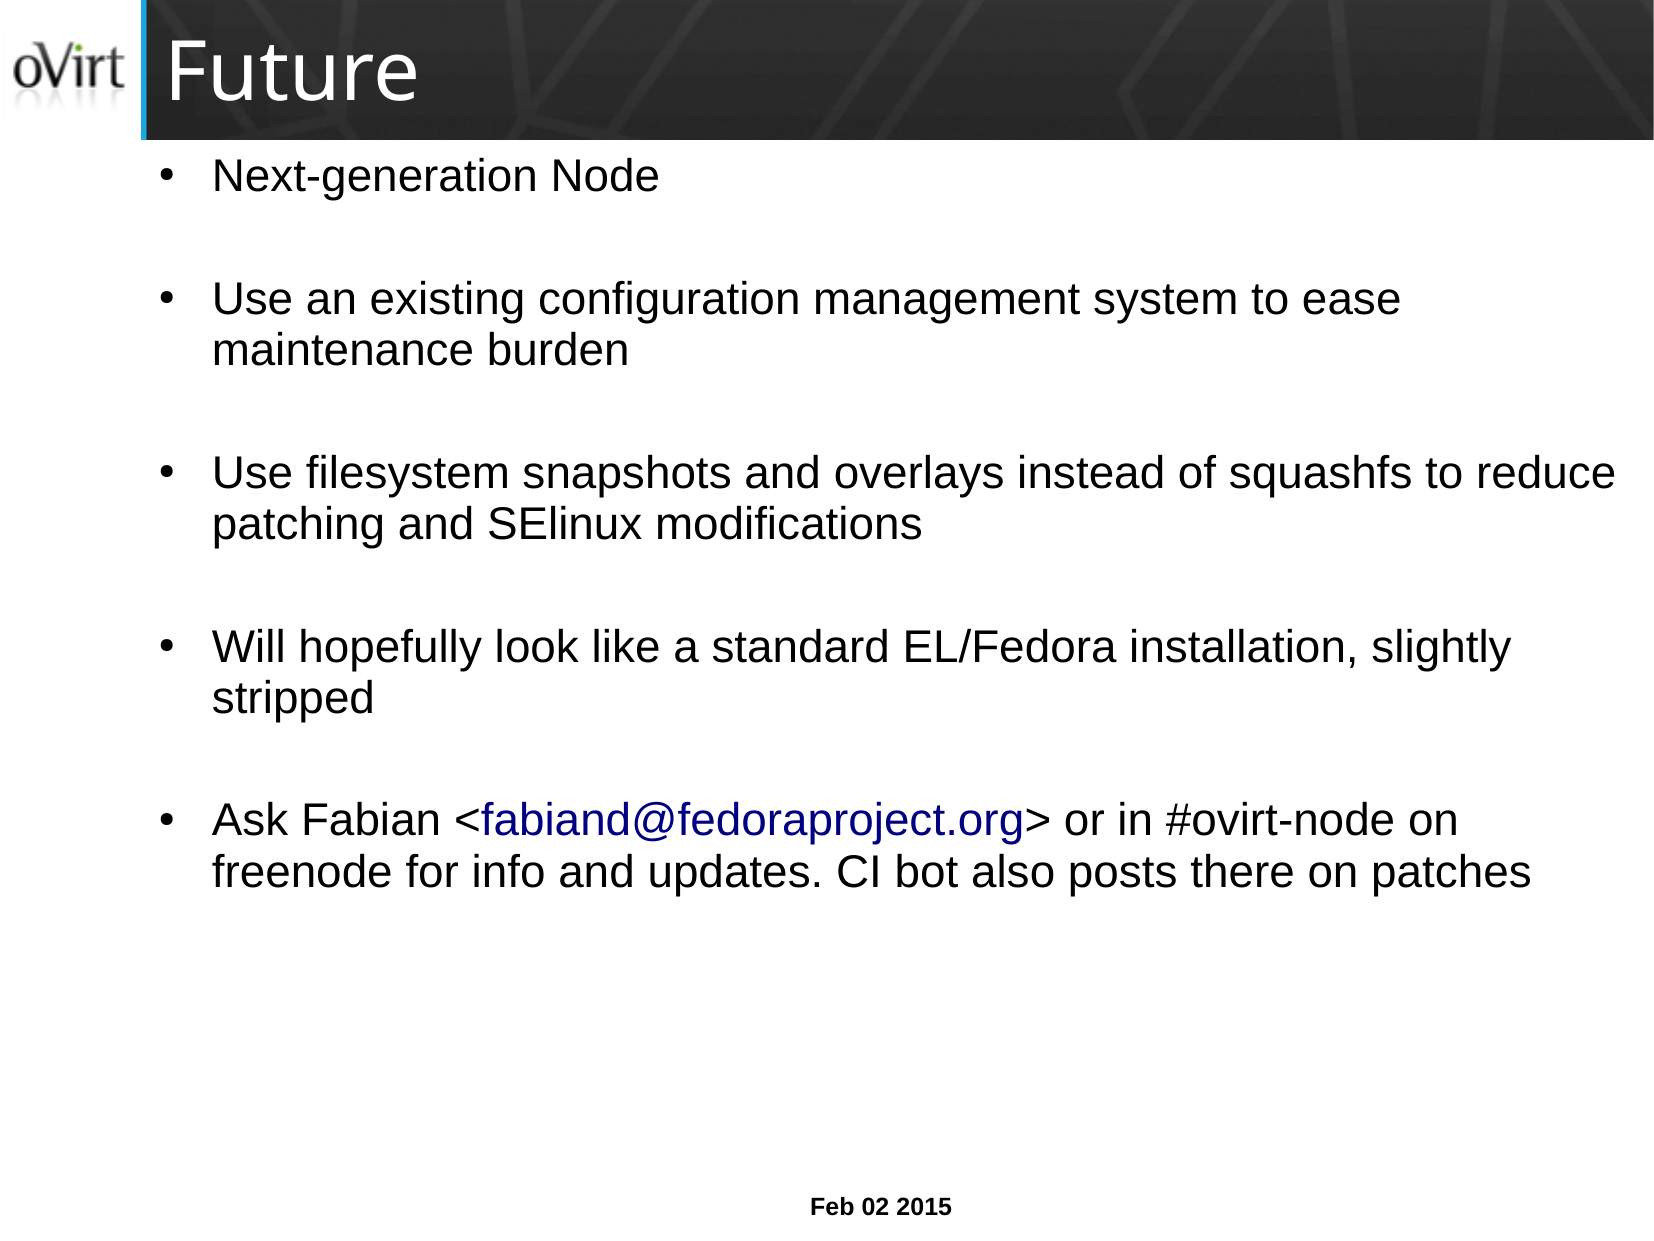

# Future
Next-generation Node
Use an existing configuration management system to ease maintenance burden
Use filesystem snapshots and overlays instead of squashfs to reduce patching and SElinux modifications
Will hopefully look like a standard EL/Fedora installation, slightly stripped
Ask Fabian <fabiand@fedoraproject.org> or in #ovirt-node on freenode for info and updates. CI bot also posts there on patches